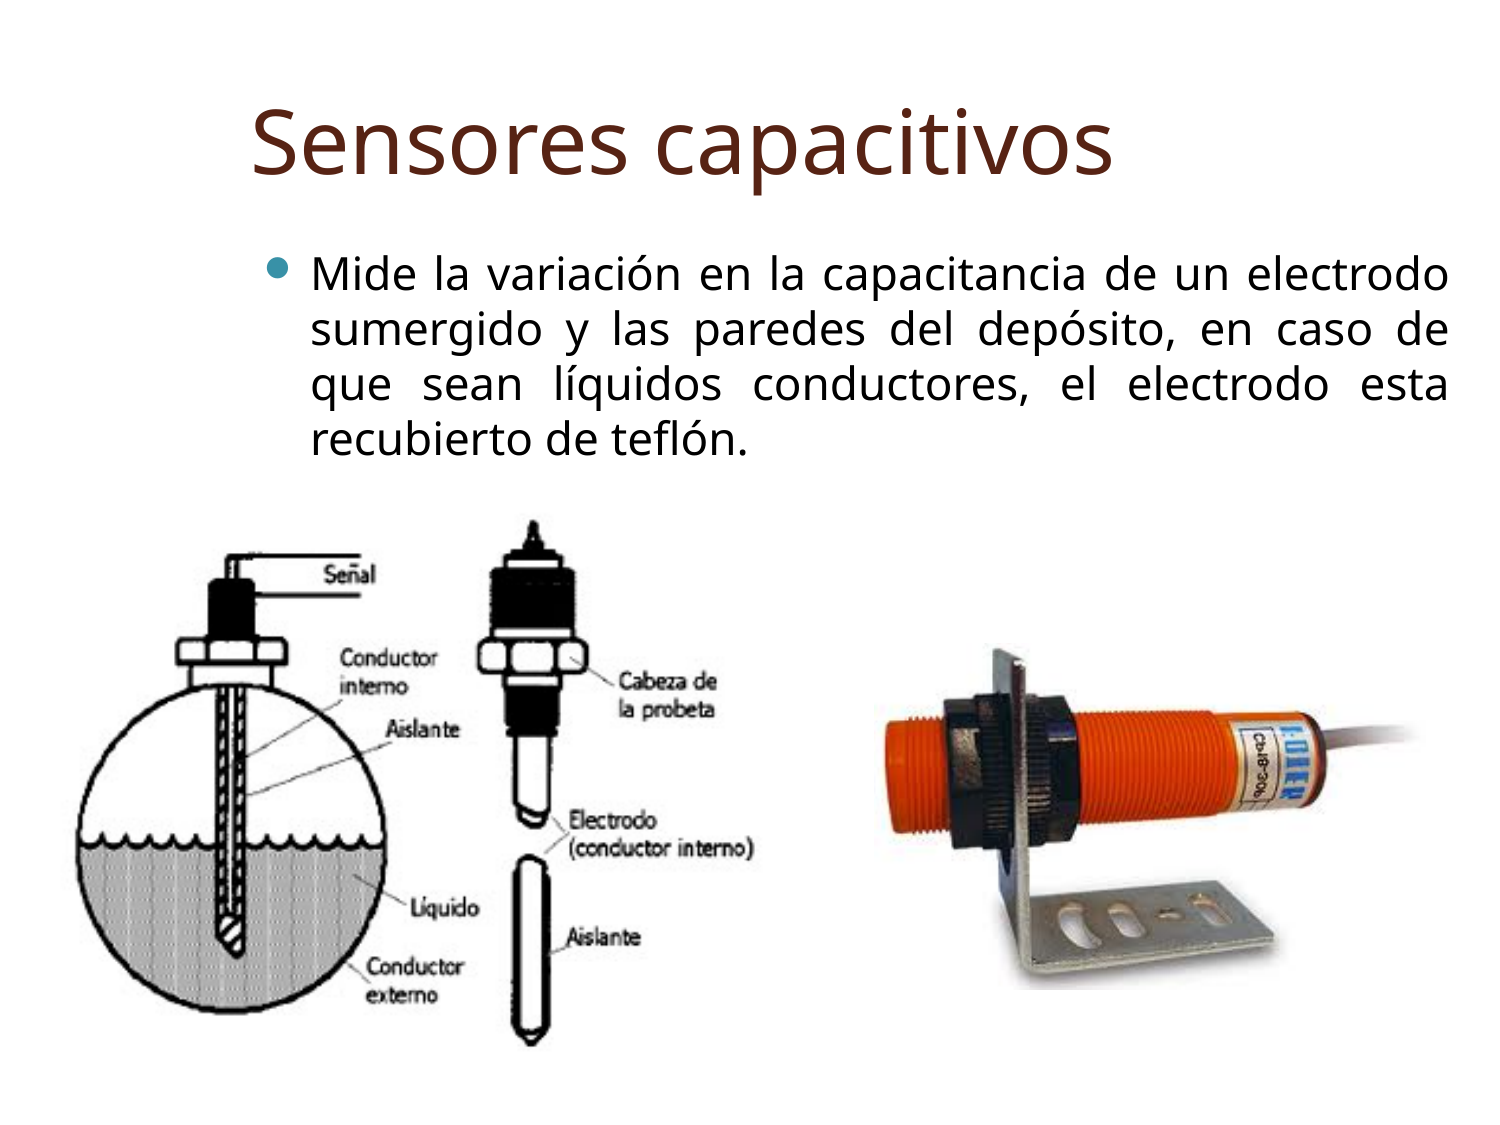

# Sensores capacitivos
Mide la variación en la capacitancia de un electrodo sumergido y las paredes del depósito, en caso de que sean líquidos conductores, el electrodo esta recubierto de teflón.